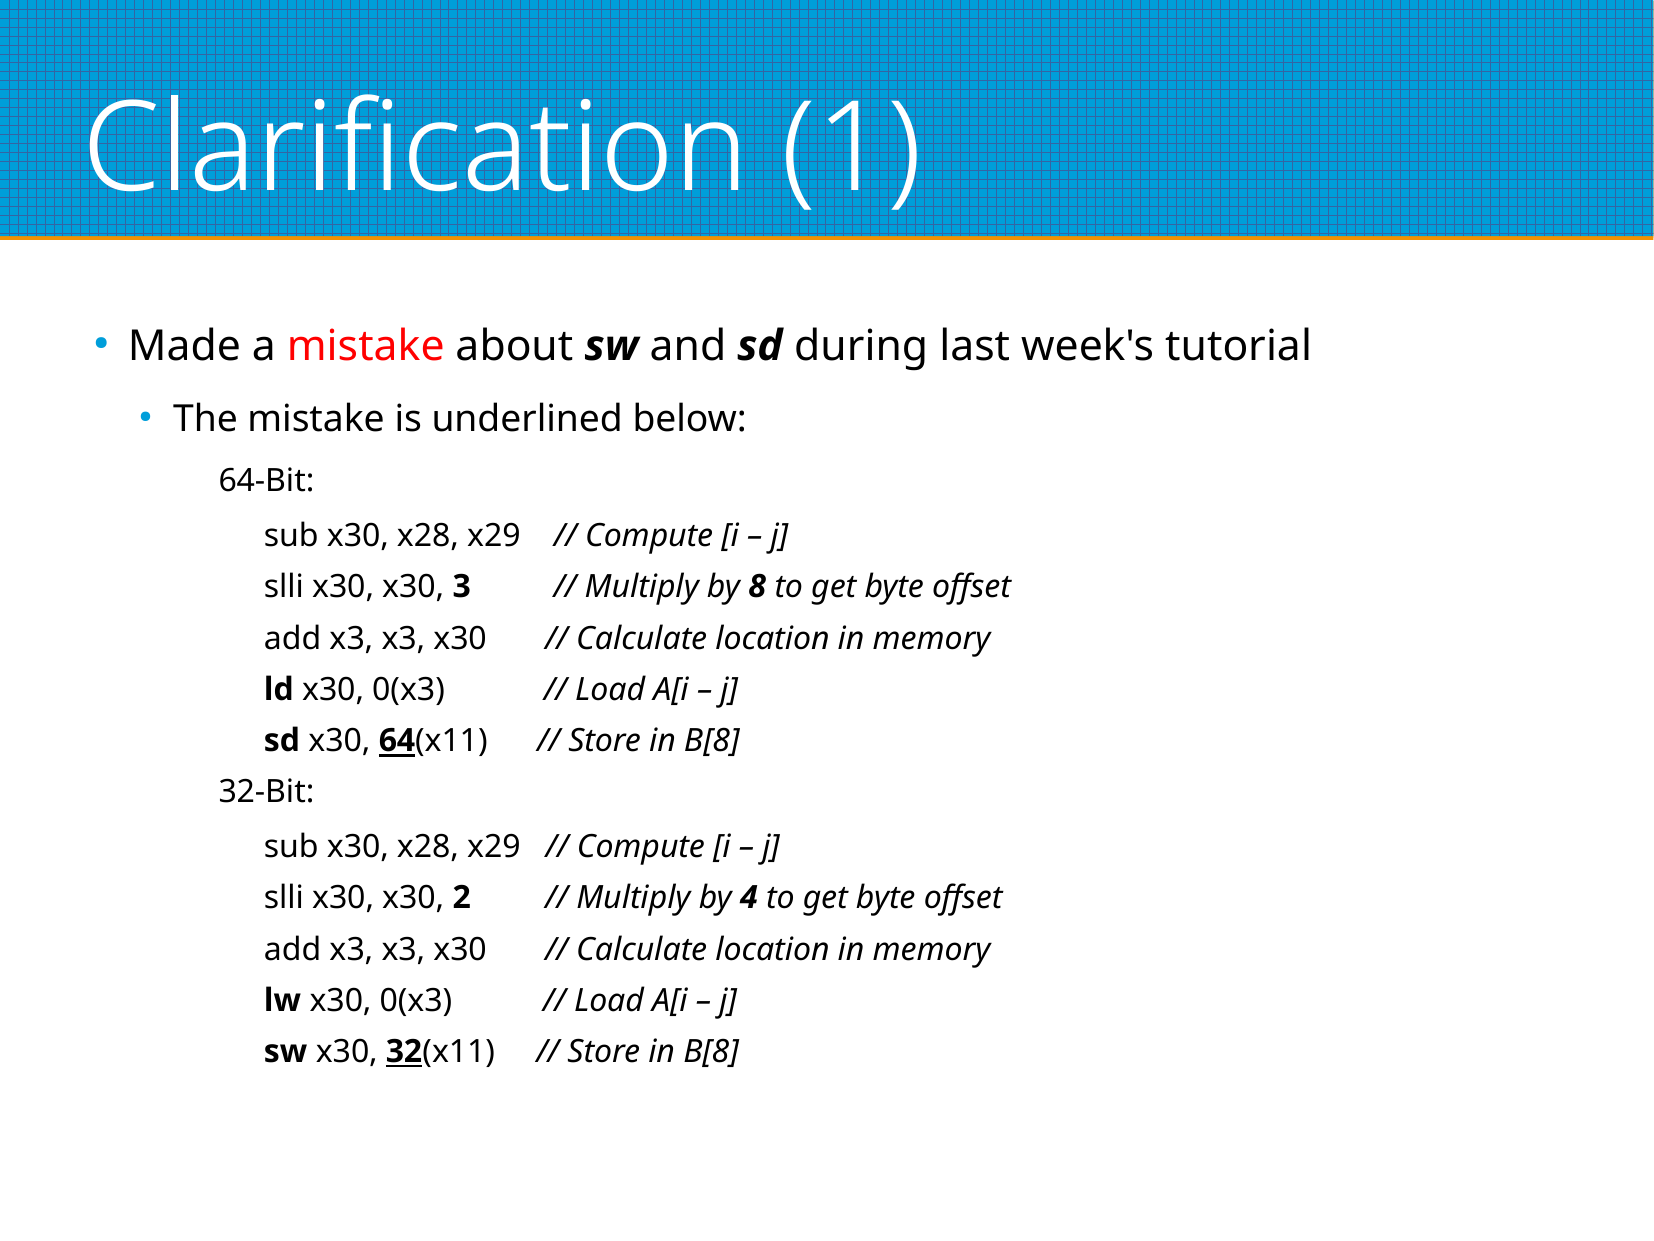

# Clarification (1)
Made a mistake about sw and sd during last week's tutorial
The mistake is underlined below:
64-Bit:
sub x30, x28, x29 // Compute [i – j]
slli x30, x30, 3 // Multiply by 8 to get byte offset
add x3, x3, x30 // Calculate location in memory
ld x30, 0(x3) // Load A[i – j]
sd x30, 64(x11) // Store in B[8]
32-Bit:
sub x30, x28, x29 // Compute [i – j]
slli x30, x30, 2 // Multiply by 4 to get byte offset
add x3, x3, x30 // Calculate location in memory
lw x30, 0(x3) // Load A[i – j]
sw x30, 32(x11) // Store in B[8]